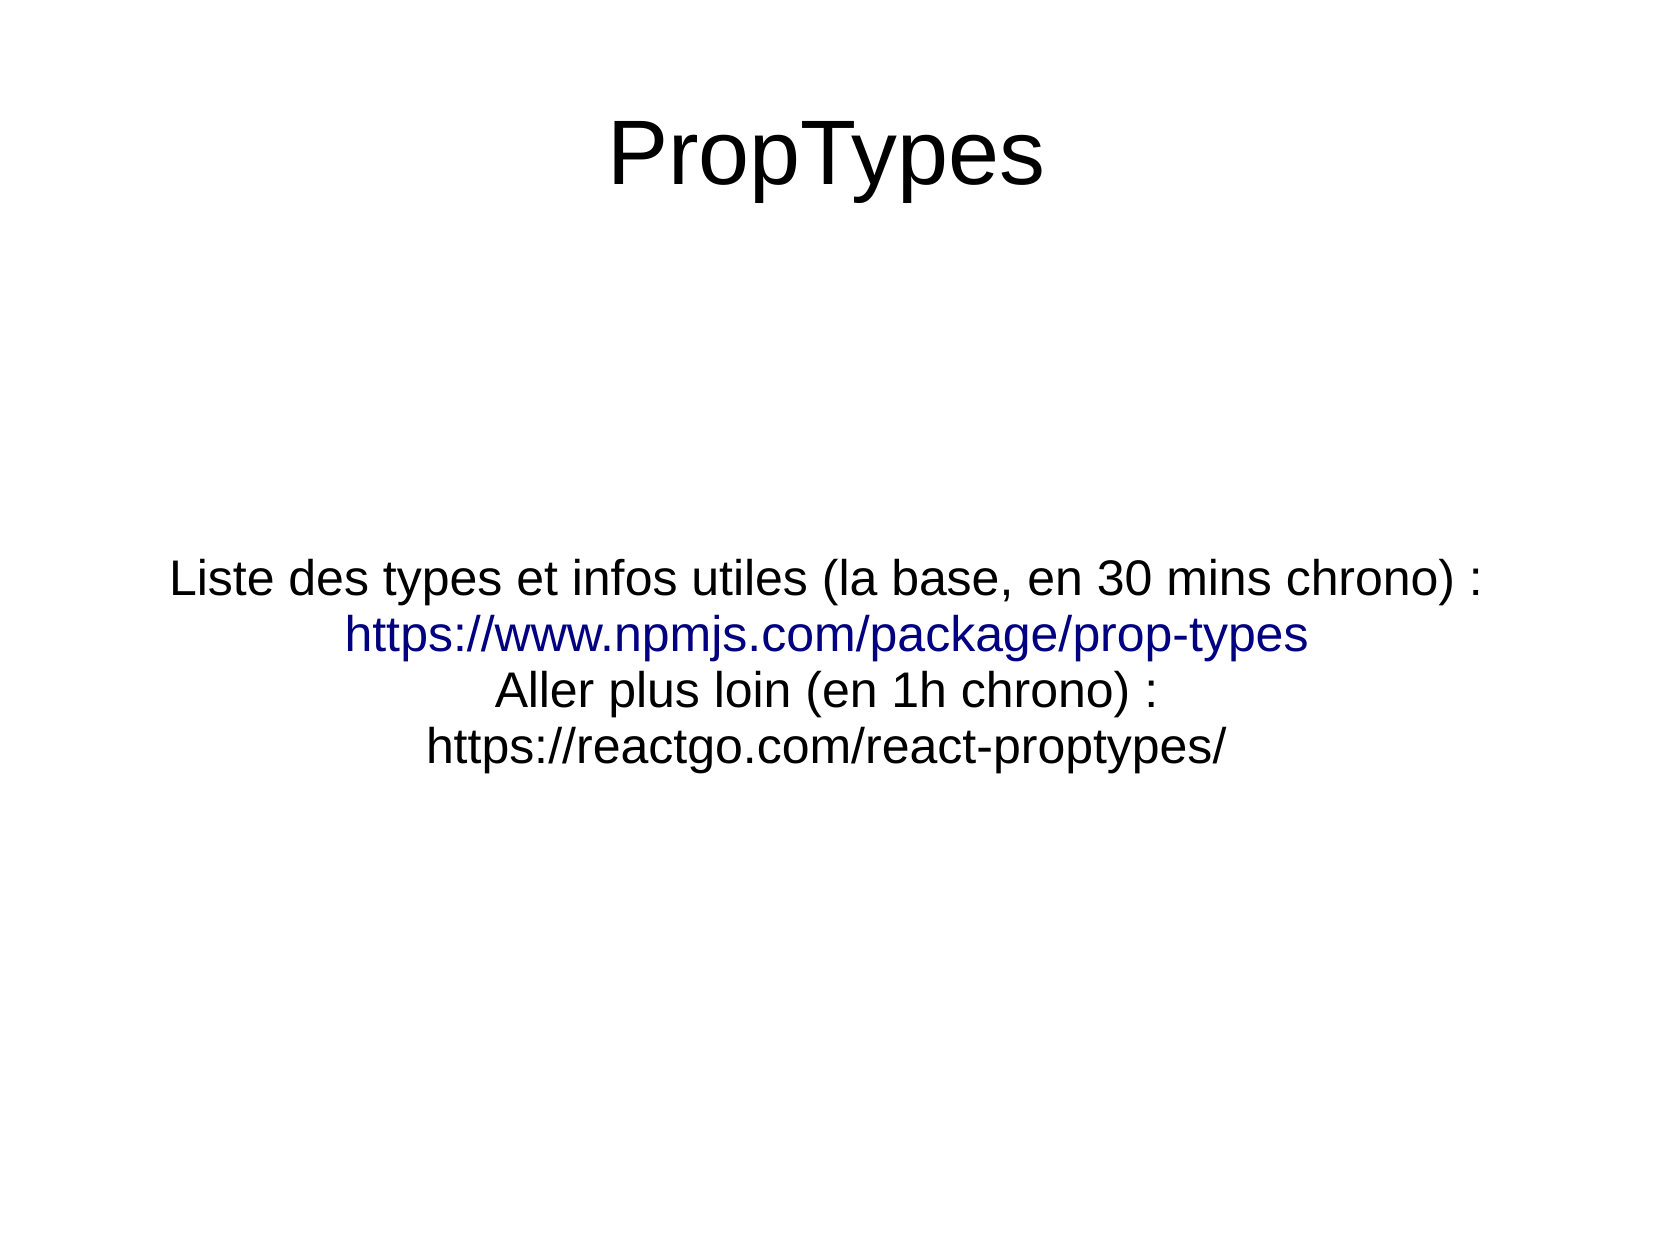

# PropTypes
Liste des types et infos utiles (la base, en 30 mins chrono) :
https://www.npmjs.com/package/prop-types
Aller plus loin (en 1h chrono) :
https://reactgo.com/react-proptypes/